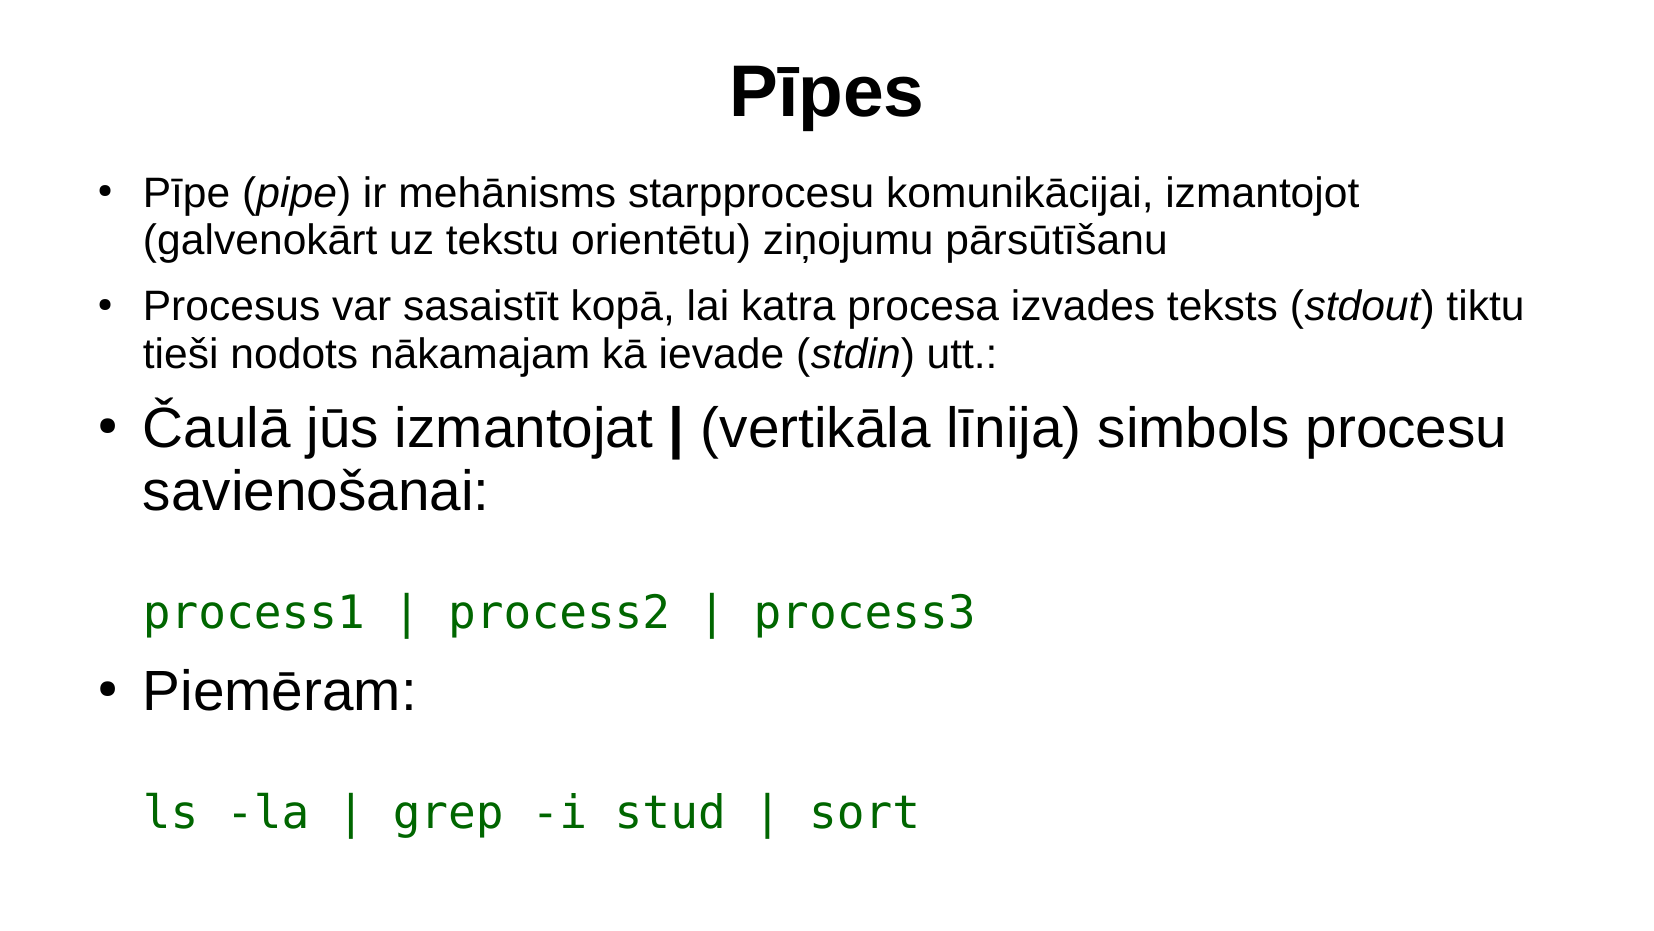

# Pīpes
Pīpe (pipe) ir mehānisms starpprocesu komunikācijai, izmantojot (galvenokārt uz tekstu orientētu) ziņojumu pārsūtīšanu
Procesus var sasaistīt kopā, lai katra procesa izvades teksts (stdout) tiktu tieši nodots nākamajam kā ievade (stdin) utt.:
Čaulā jūs izmantojat | (vertikāla līnija) simbols procesu savienošanai:
process1 | process2 | process3
Piemēram:
ls -la | grep -i stud | sort